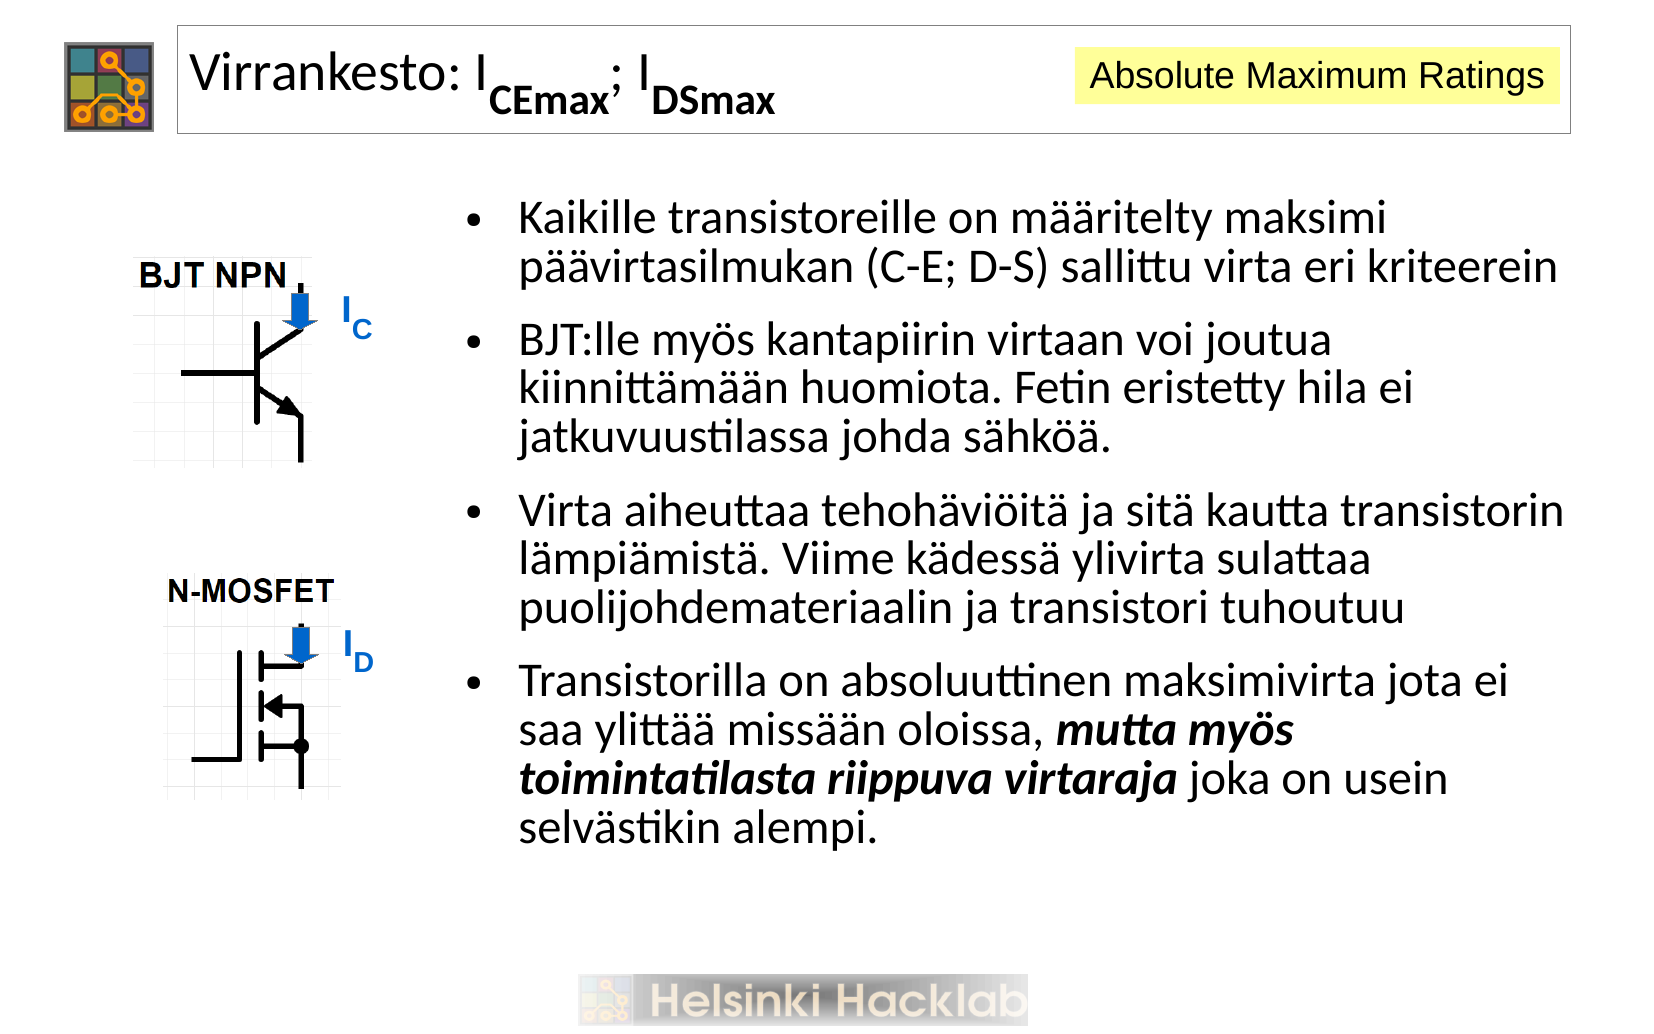

# Virrankesto: ICEmax; IDSmax
Absolute Maximum Ratings
Kaikille transistoreille on määritelty maksimi päävirtasilmukan (C-E; D-S) sallittu virta eri kriteerein
BJT:lle myös kantapiirin virtaan voi joutua kiinnittämään huomiota. Fetin eristetty hila ei jatkuvuustilassa johda sähköä.
Virta aiheuttaa tehohäviöitä ja sitä kautta transistorin lämpiämistä. Viime kädessä ylivirta sulattaa puolijohdemateriaalin ja transistori tuhoutuu
Transistorilla on absoluuttinen maksimivirta jota ei saa ylittää missään oloissa, mutta myös toimintatilasta riippuva virtaraja joka on usein selvästikin alempi.
IC
ID